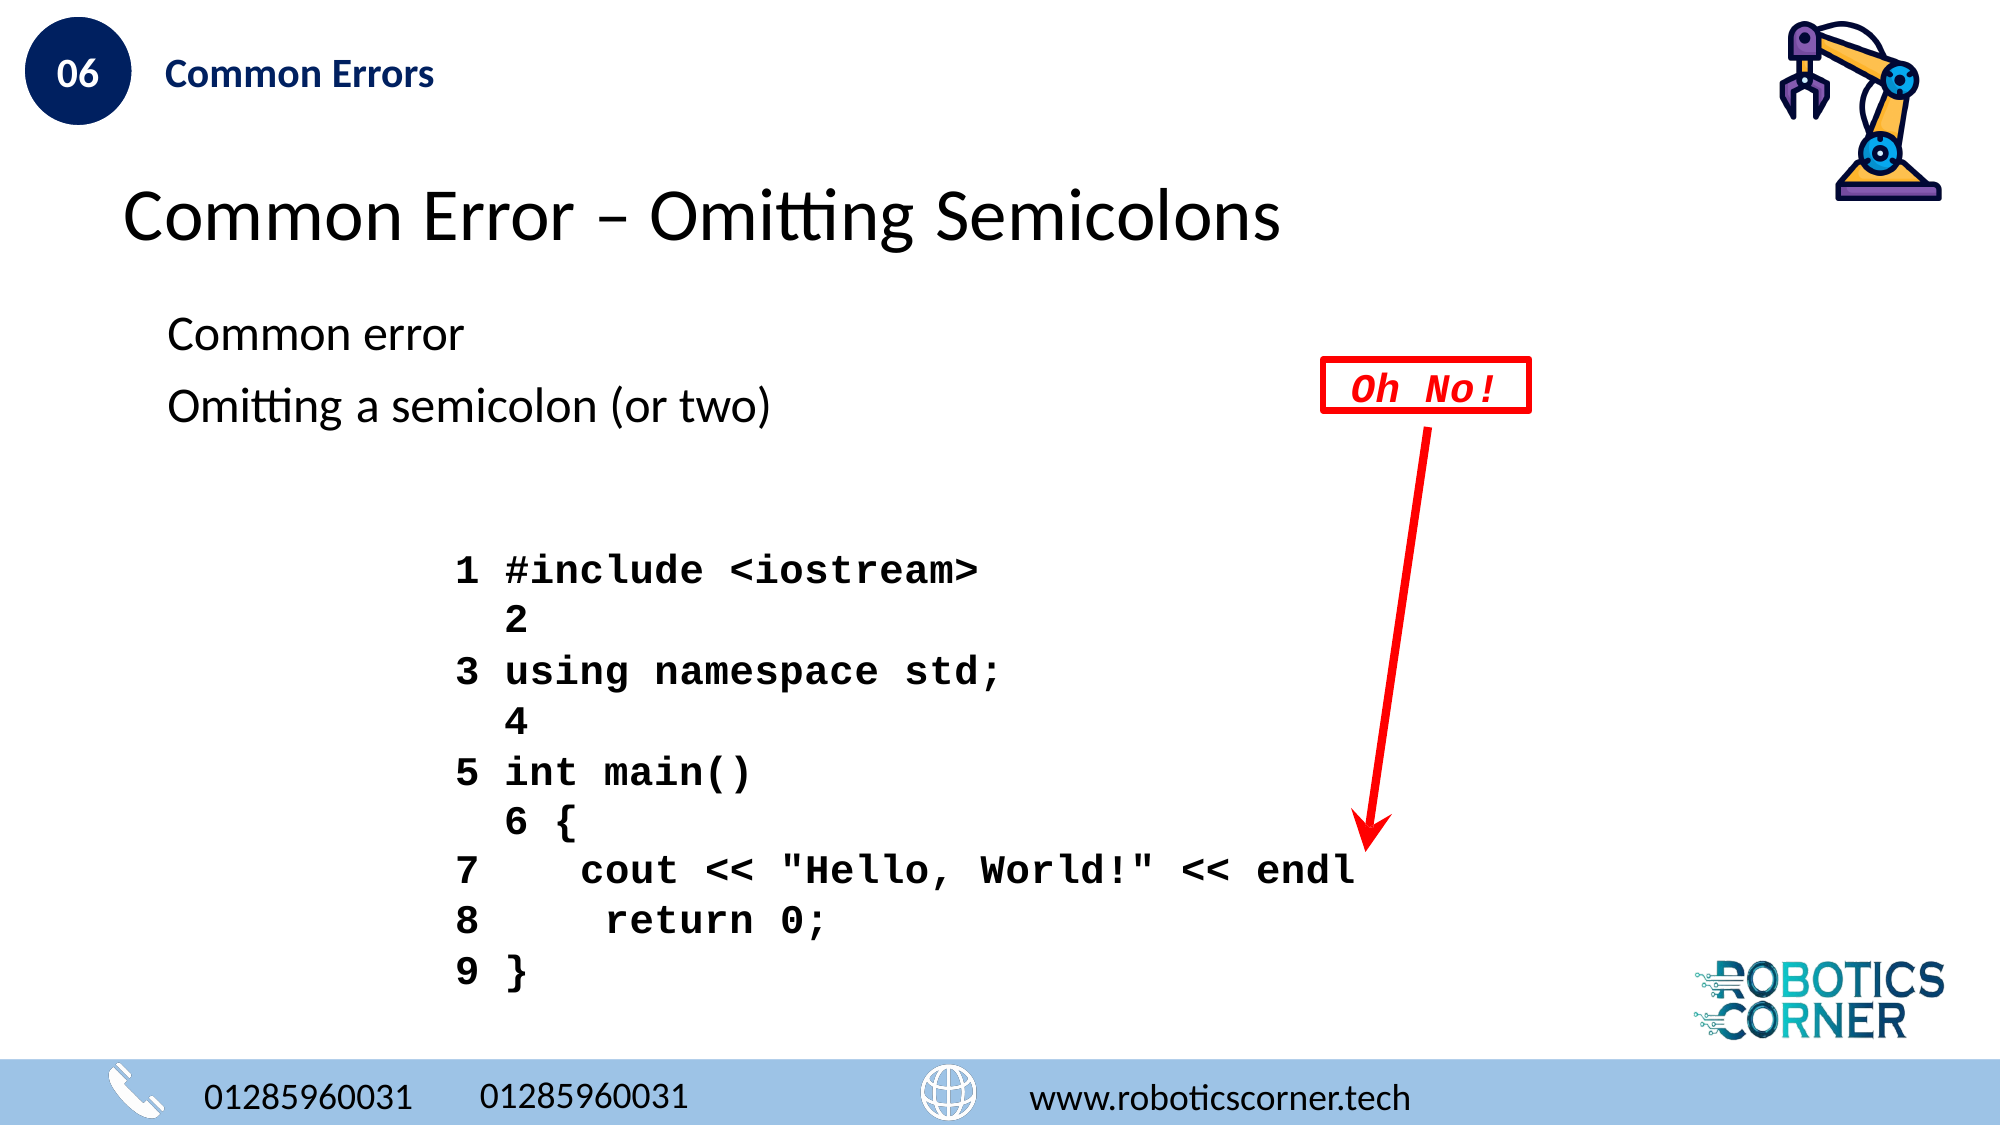

06
Common Errors
# Common Error – Omitting Semicolons
Common error
Omitting a semicolon (or two)
Oh No!
1 #include <iostream> 2
3 using namespace std; 4
5 int main() 6 {
7
8
9 }
cout << "Hello, World!" << endl return 0;
01285960031
01285960031
www.roboticscorner.tech